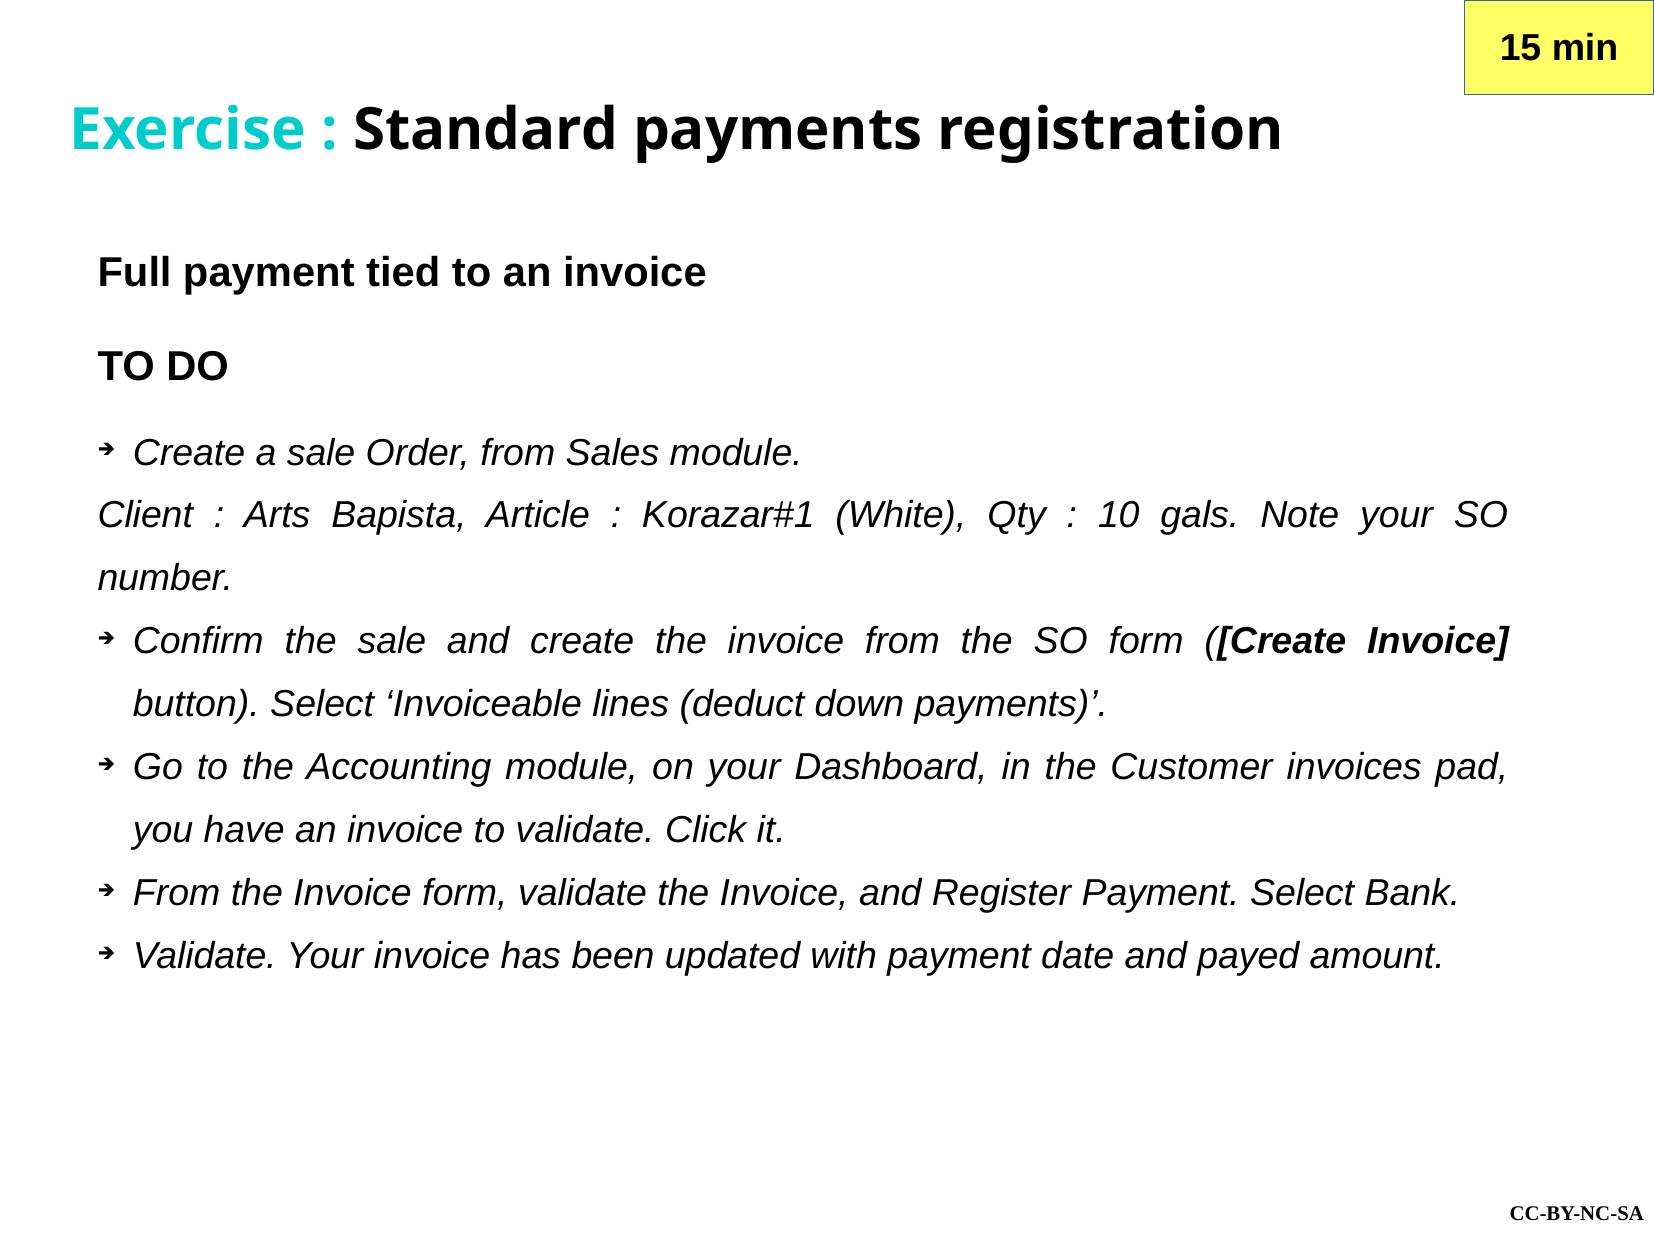

15 min
# Exercise : Standard payments registration
Full payment tied to an invoice
TO DO
Create a sale Order, from Sales module.
Client : Arts Bapista, Article : Korazar#1 (White), Qty : 10 gals. Note your SO number.
Confirm the sale and create the invoice from the SO form ([Create Invoice] button). Select ‘Invoiceable lines (deduct down payments)’.
Go to the Accounting module, on your Dashboard, in the Customer invoices pad, you have an invoice to validate. Click it.
From the Invoice form, validate the Invoice, and Register Payment. Select Bank.
Validate. Your invoice has been updated with payment date and payed amount.